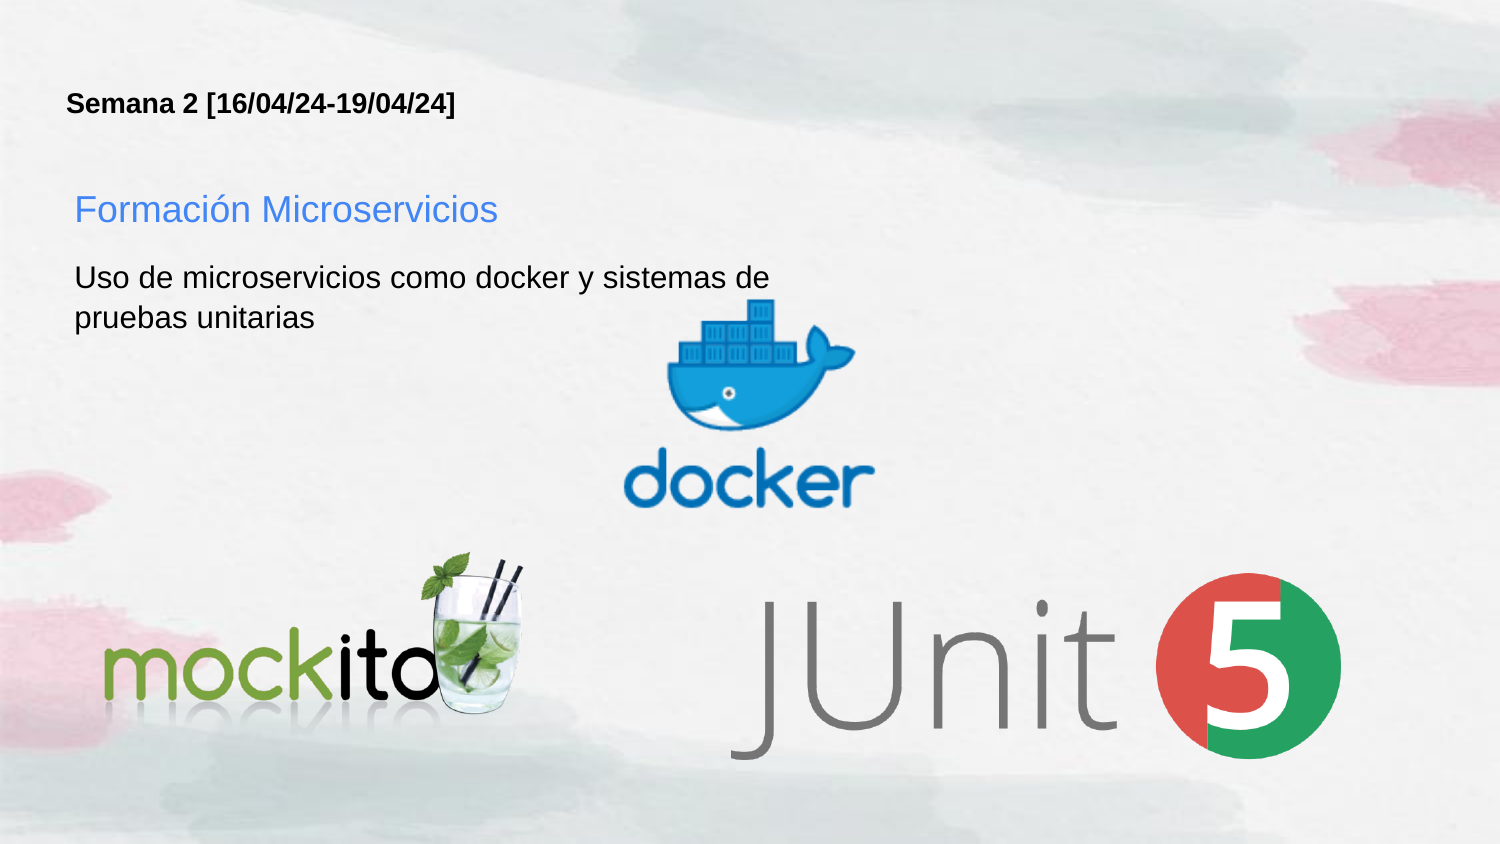

# Semana 2 [16/04/24-19/04/24]
Formación Microservicios
Uso de microservicios como docker y sistemas de pruebas unitarias